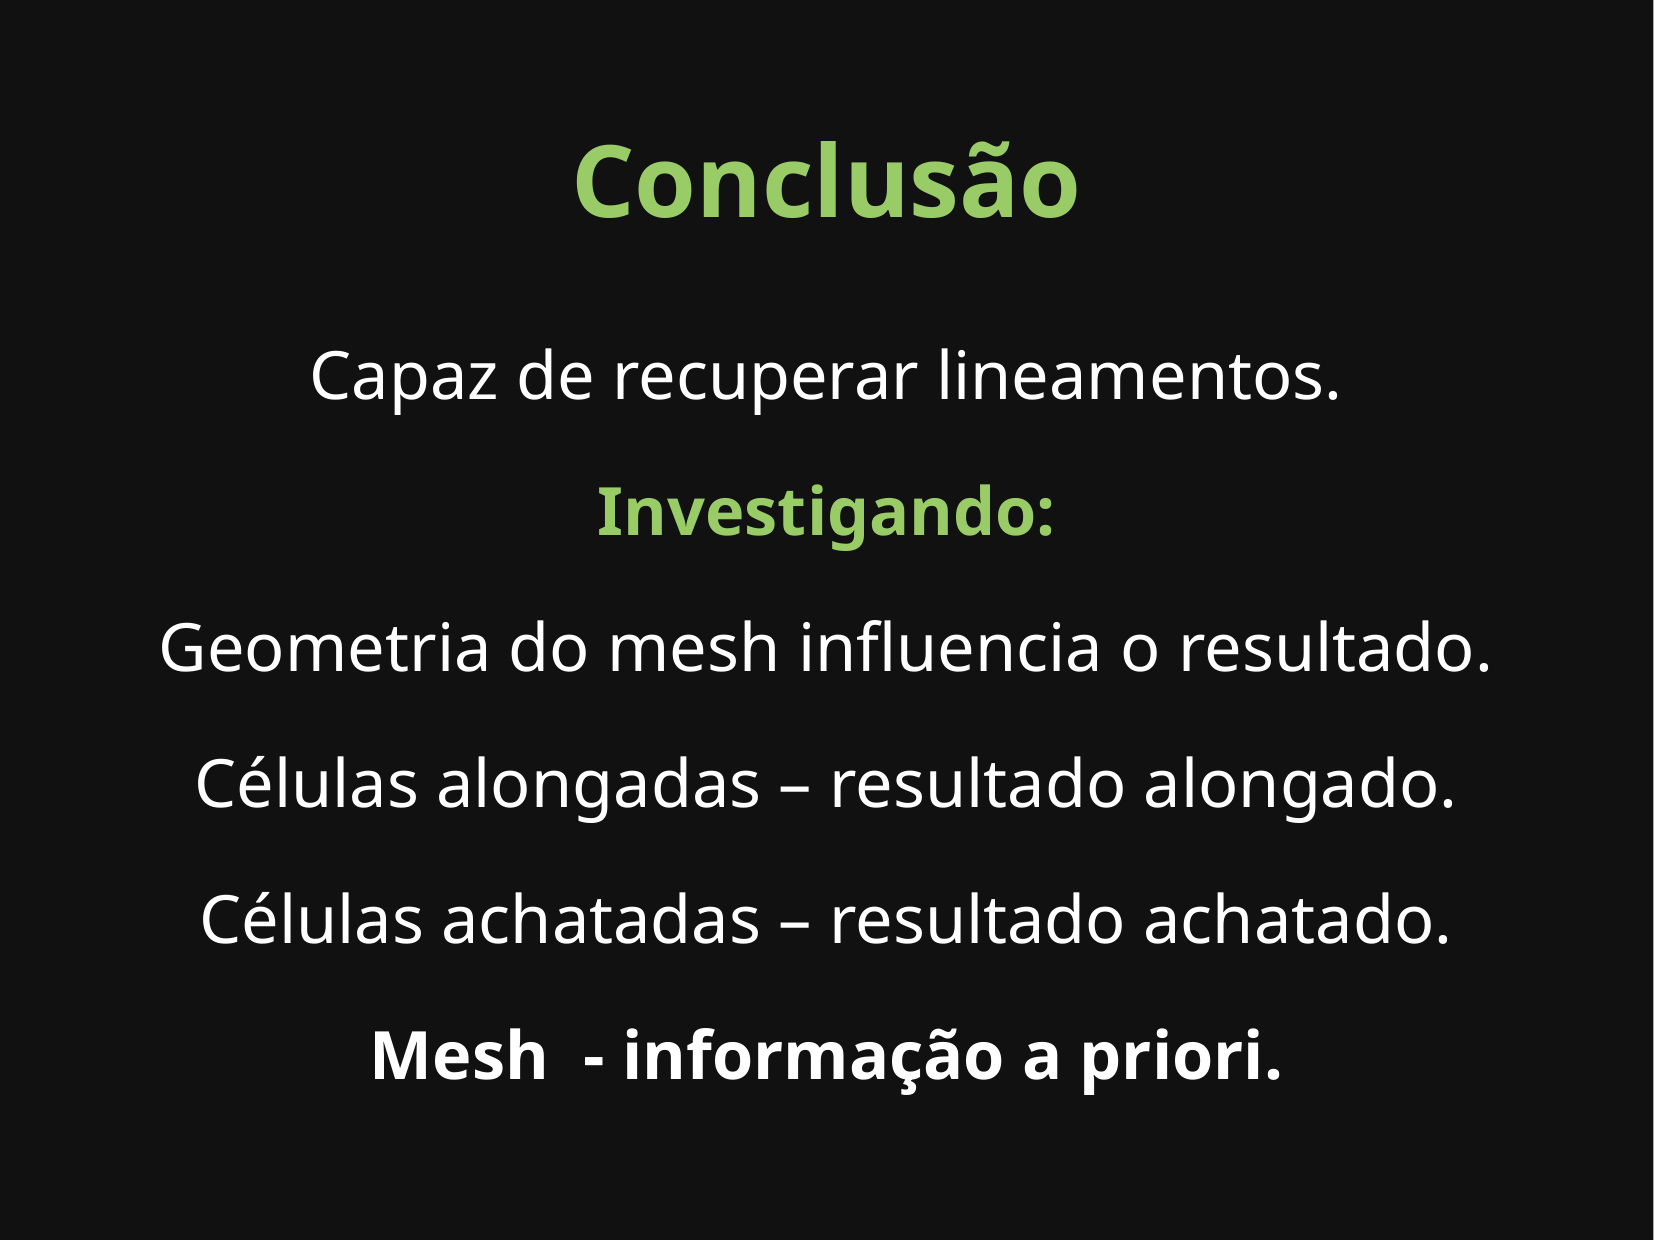

# Conclusão
Capaz de recuperar lineamentos.
Investigando:
Geometria do mesh influencia o resultado.
Células alongadas – resultado alongado.
Células achatadas – resultado achatado.
Mesh - informação a priori.